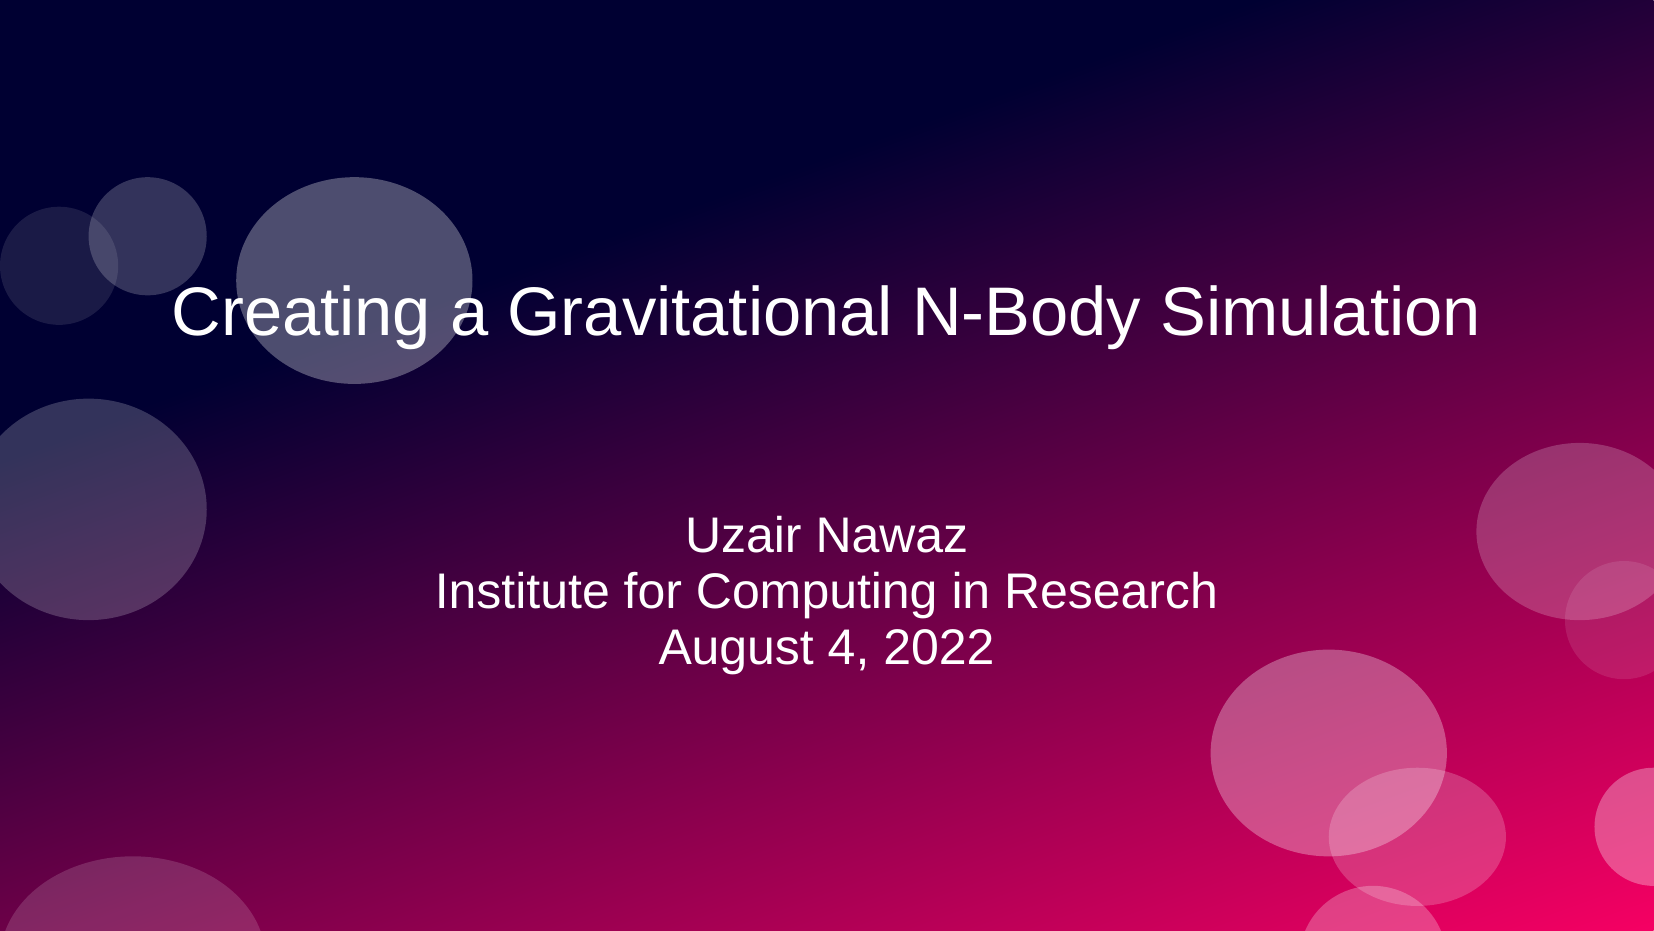

# Creating a Gravitational N-Body Simulation
Uzair Nawaz
Institute for Computing in Research
August 4, 2022